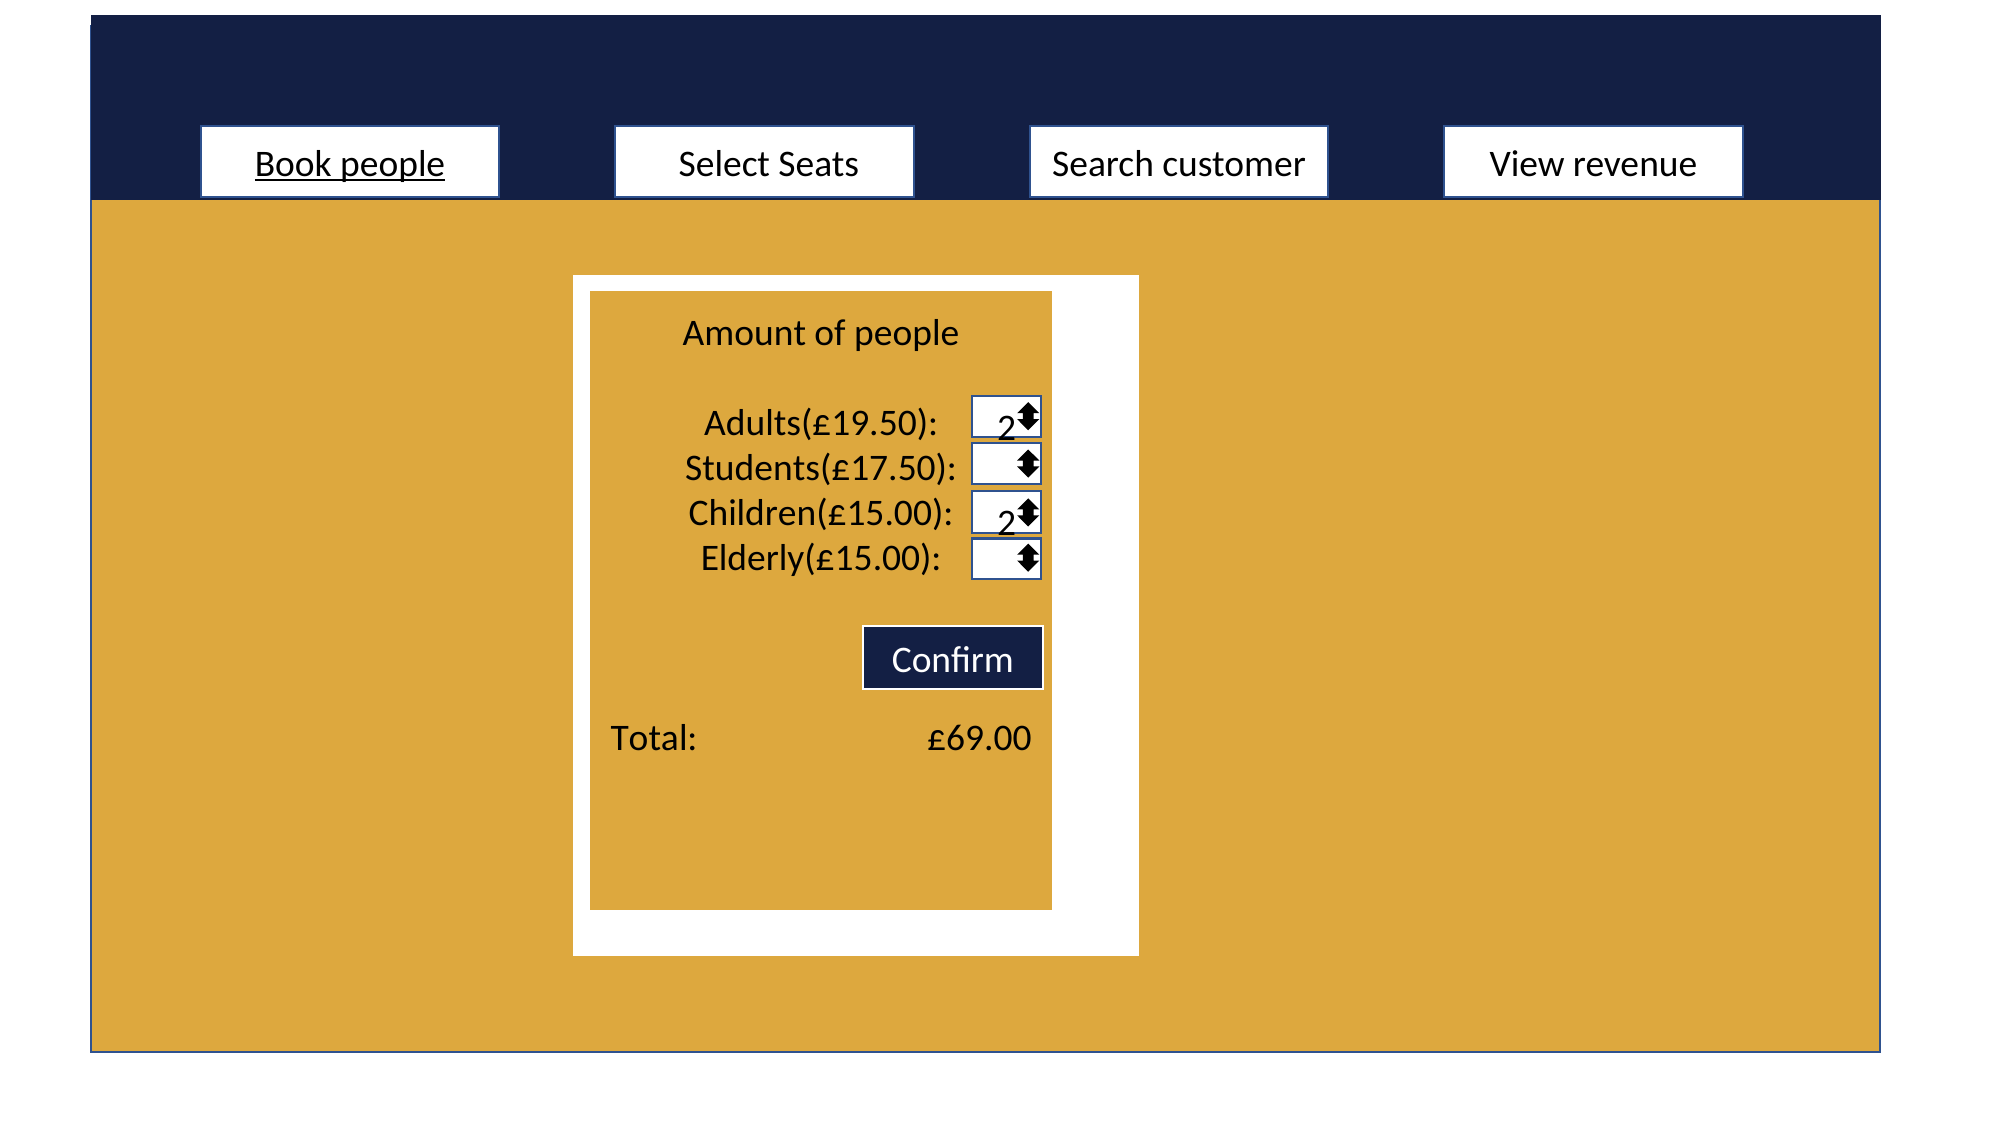

Book people
 Select Seats
Search customer
View revenue
Amount of people
Adults(£19.50):
Students(£17.50):
Children(£15.00):
Elderly(£15.00):
Total:                           £69.00
2
2
Confirm
​
​